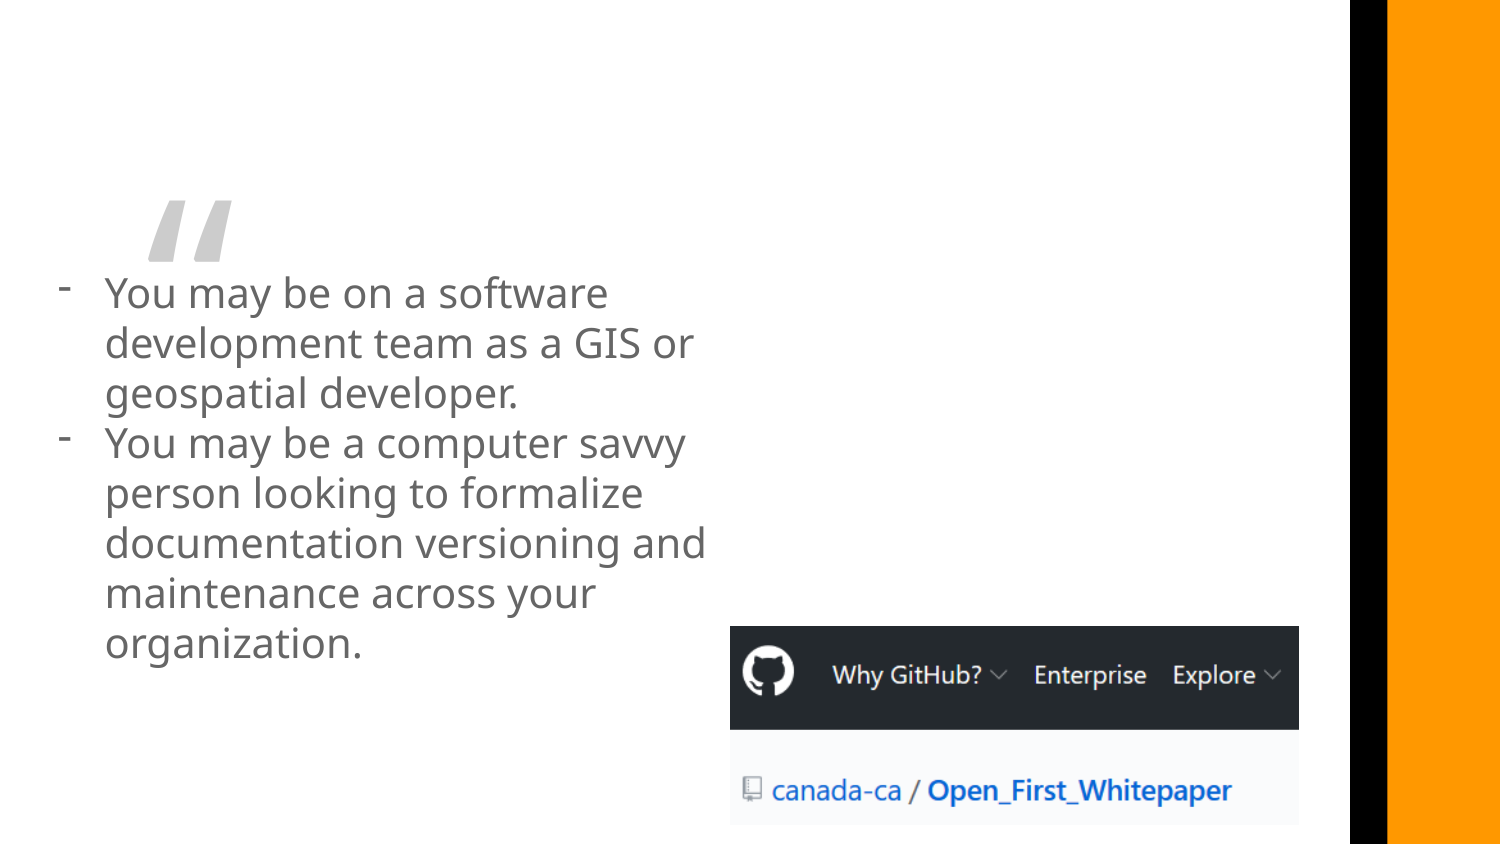

You may be on a software development team as a GIS or geospatial developer.
You may be a computer savvy person looking to formalize documentation versioning and maintenance across your organization.